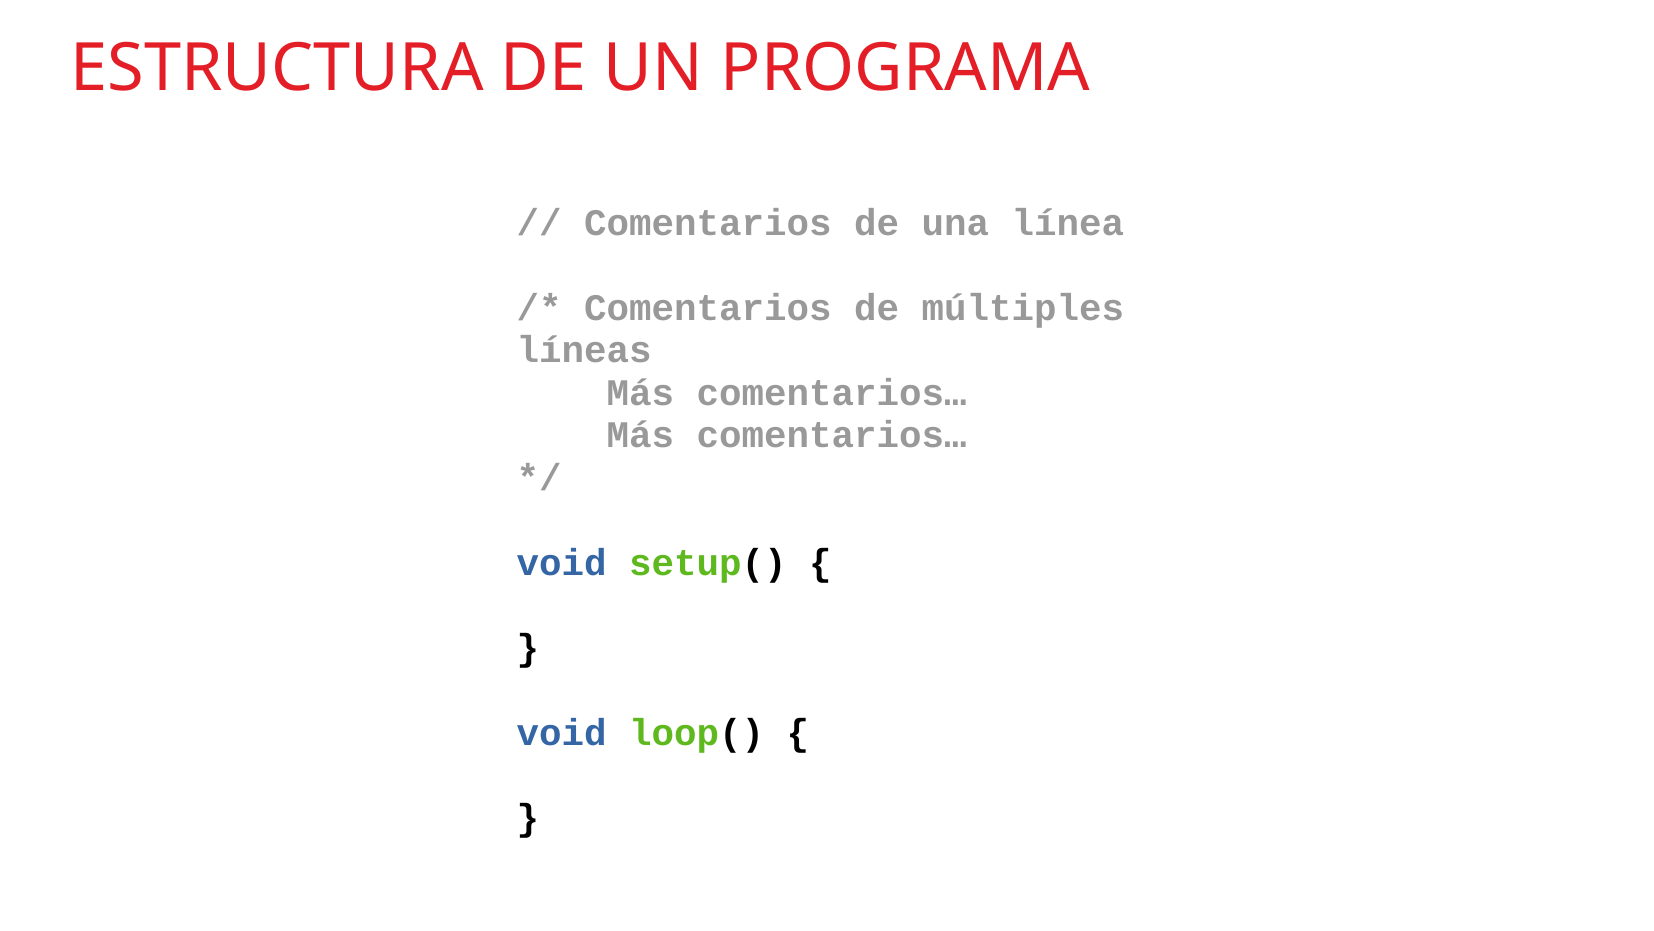

# ESTRUCTURA DE UN PROGRAMA
// Comentarios de una línea
/* Comentarios de múltiples líneas
 Más comentarios…
 Más comentarios…
*/
void setup() {
}
void loop() {
}